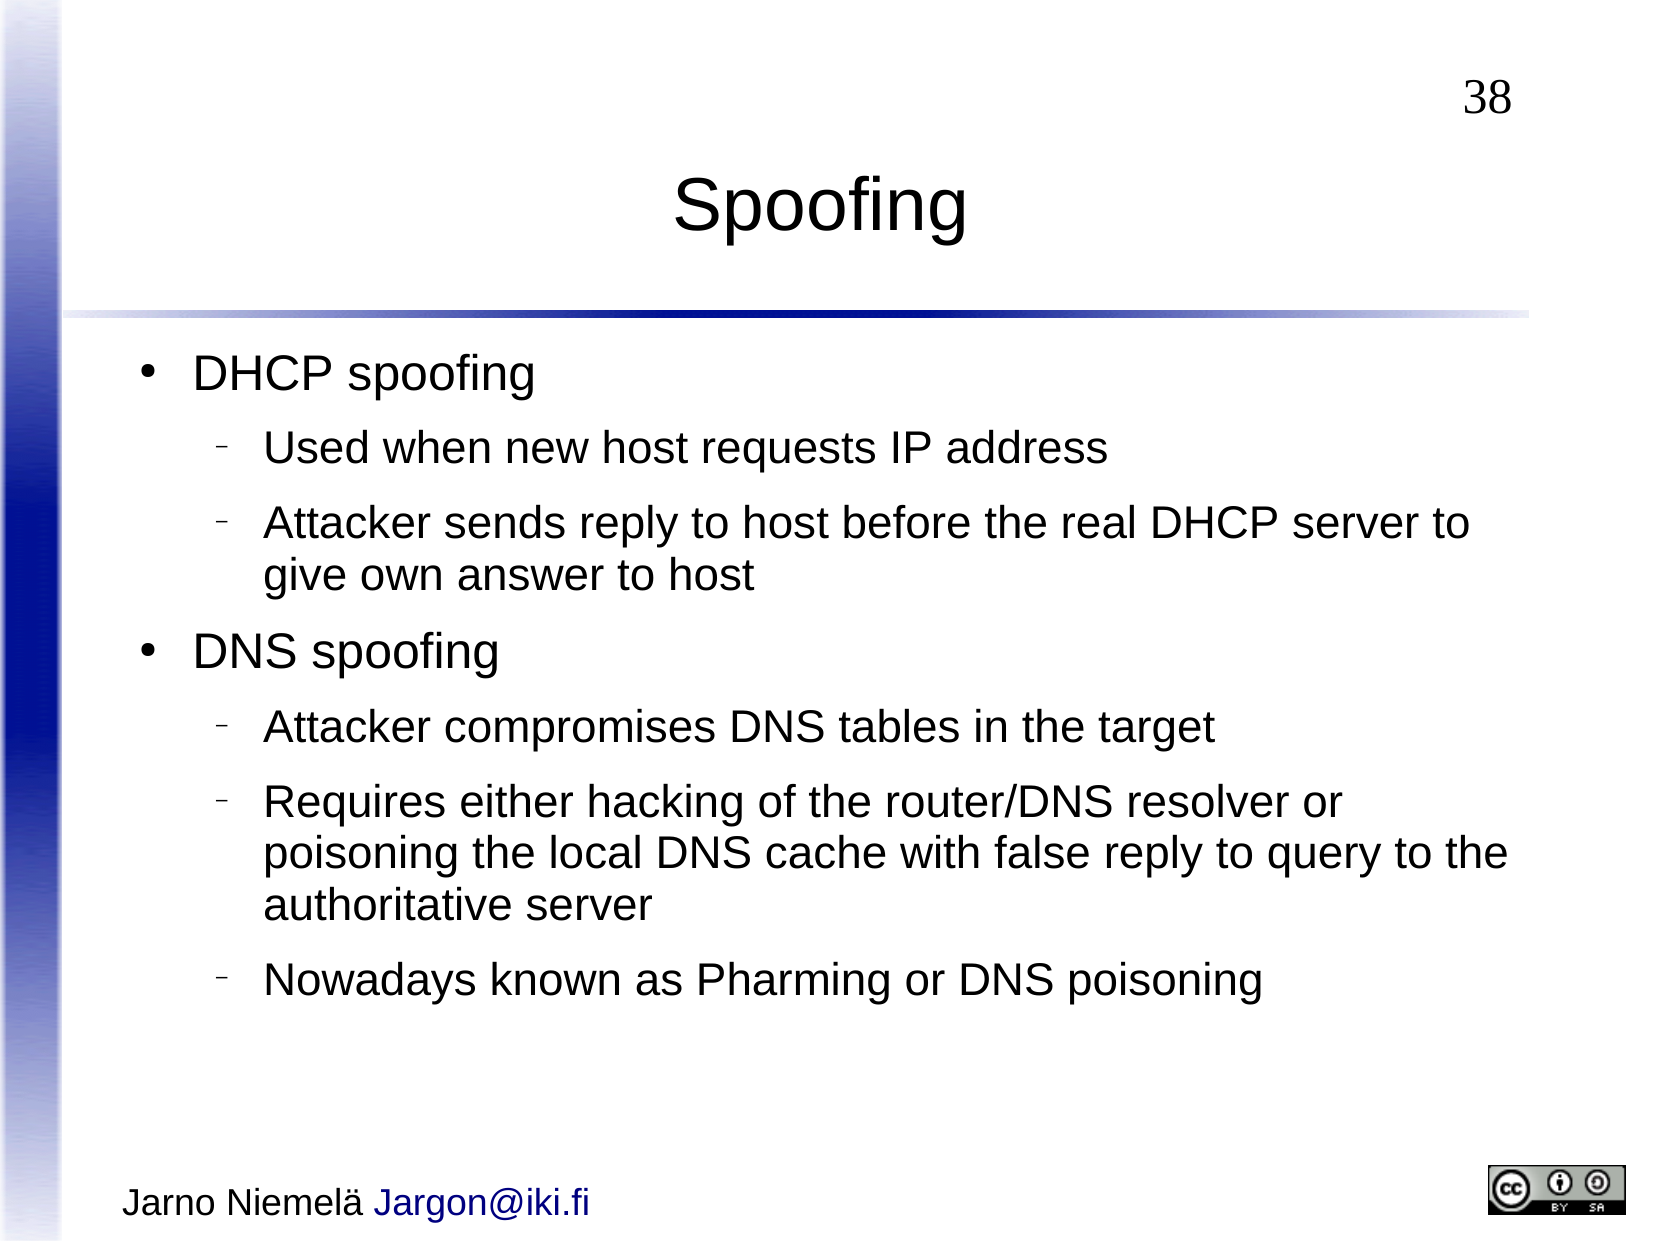

# Spoofing
DHCP spoofing
Used when new host requests IP address
Attacker sends reply to host before the real DHCP server to give own answer to host
DNS spoofing
Attacker compromises DNS tables in the target
Requires either hacking of the router/DNS resolver or poisoning the local DNS cache with false reply to query to the authoritative server
Nowadays known as Pharming or DNS poisoning